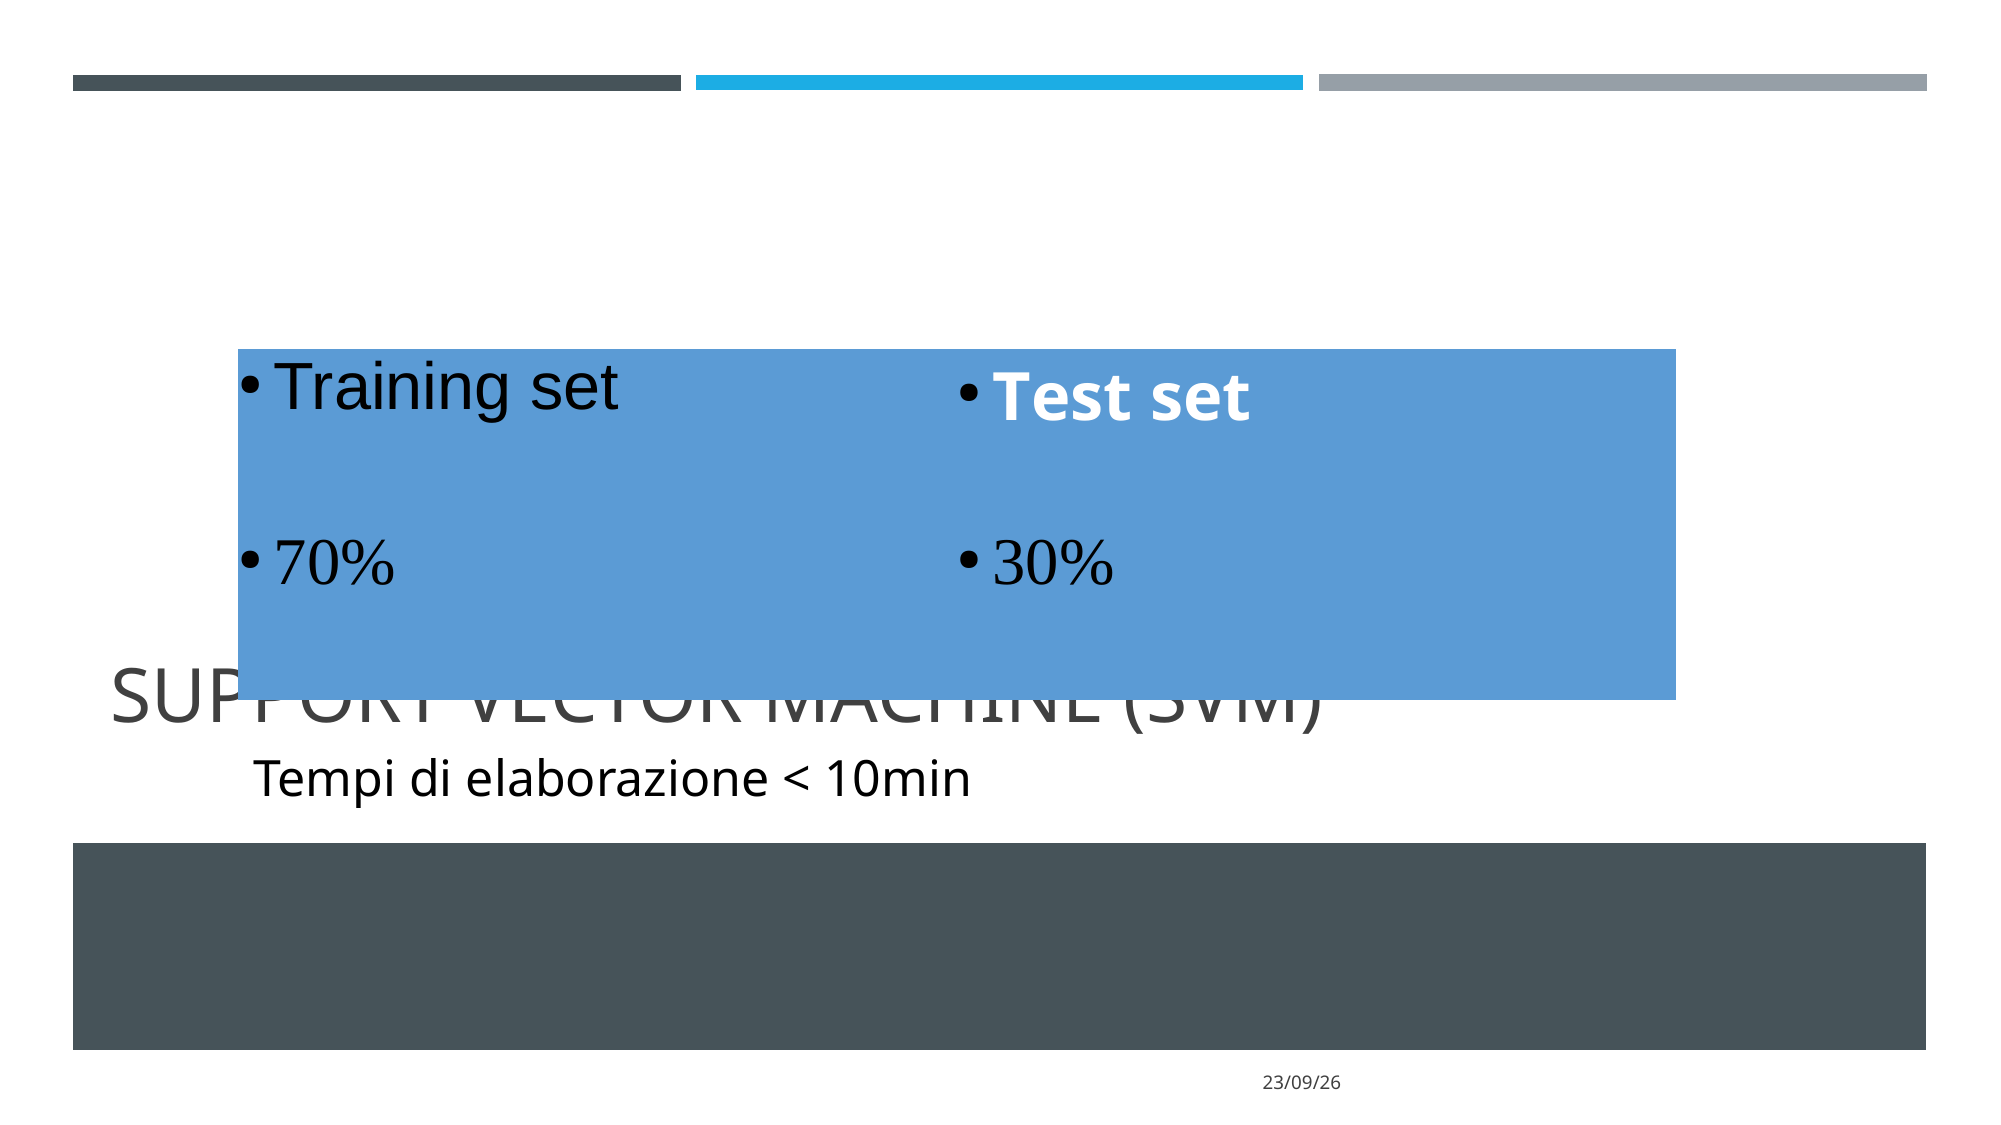

| Training set | Test set |
| --- | --- |
| 70% | 30% |
# Support vector machine (svm)
Tempi di elaborazione < 10min